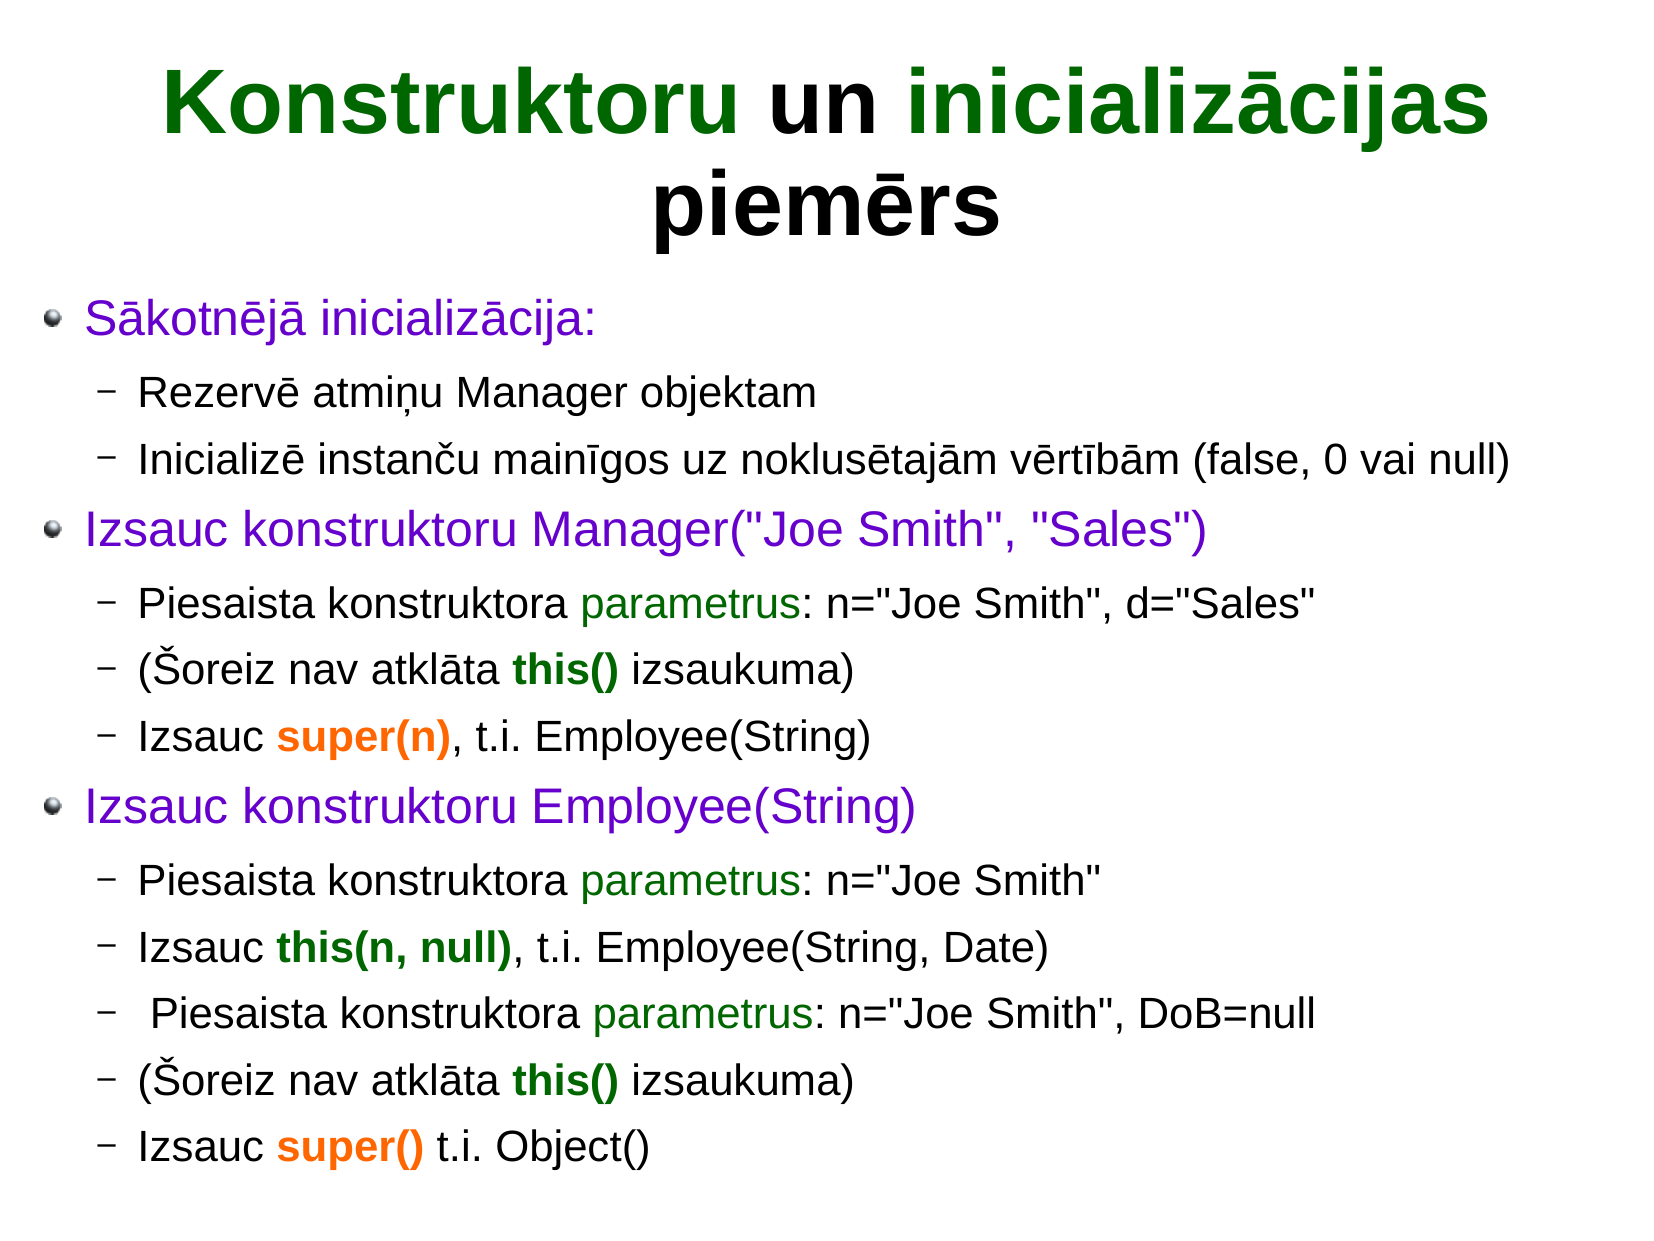

# Konstruktoru un inicializācijas piemērs
Sākotnējā inicializācija:
Rezervē atmiņu Manager objektam
Inicializē instanču mainīgos uz noklusētajām vērtībām (false, 0 vai null)
Izsauc konstruktoru Manager("Joe Smith", "Sales")
Piesaista konstruktora parametrus: n="Joe Smith", d="Sales"
(Šoreiz nav atklāta this() izsaukuma)
Izsauc super(n), t.i. Employee(String)
Izsauc konstruktoru Employee(String)
Piesaista konstruktora parametrus: n="Joe Smith"
Izsauc this(n, null), t.i. Employee(String, Date)
 Piesaista konstruktora parametrus: n="Joe Smith", DoB=null
(Šoreiz nav atklāta this() izsaukuma)
Izsauc super() t.i. Object()